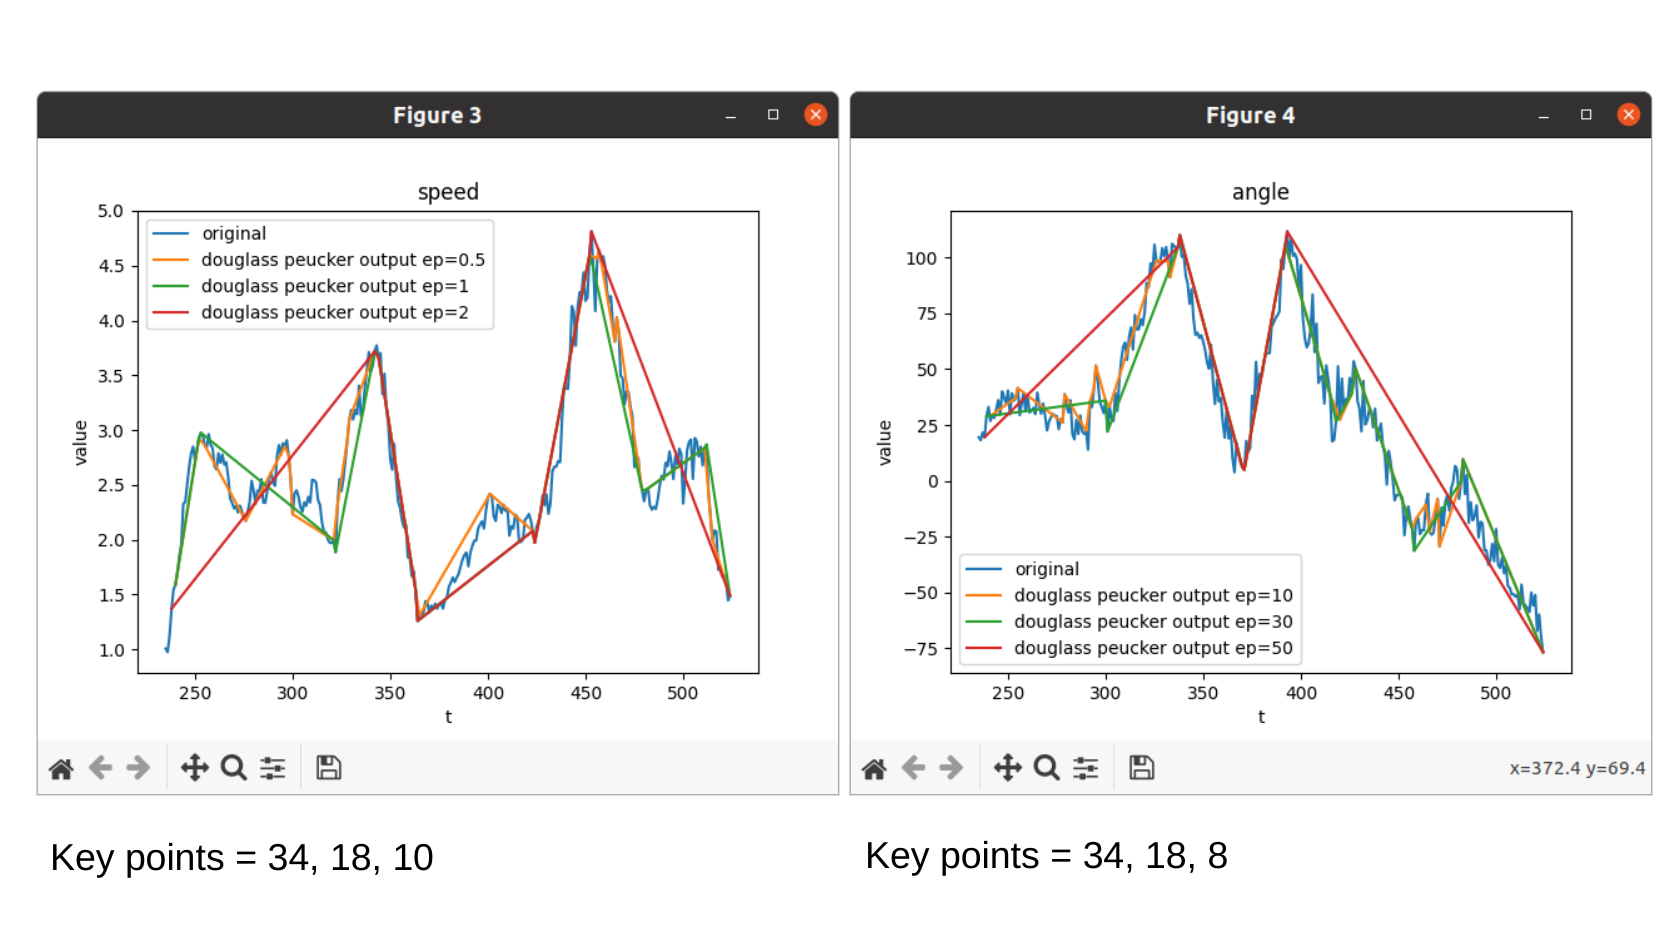

Key points = 34, 18, 8
Key points = 34, 18, 10